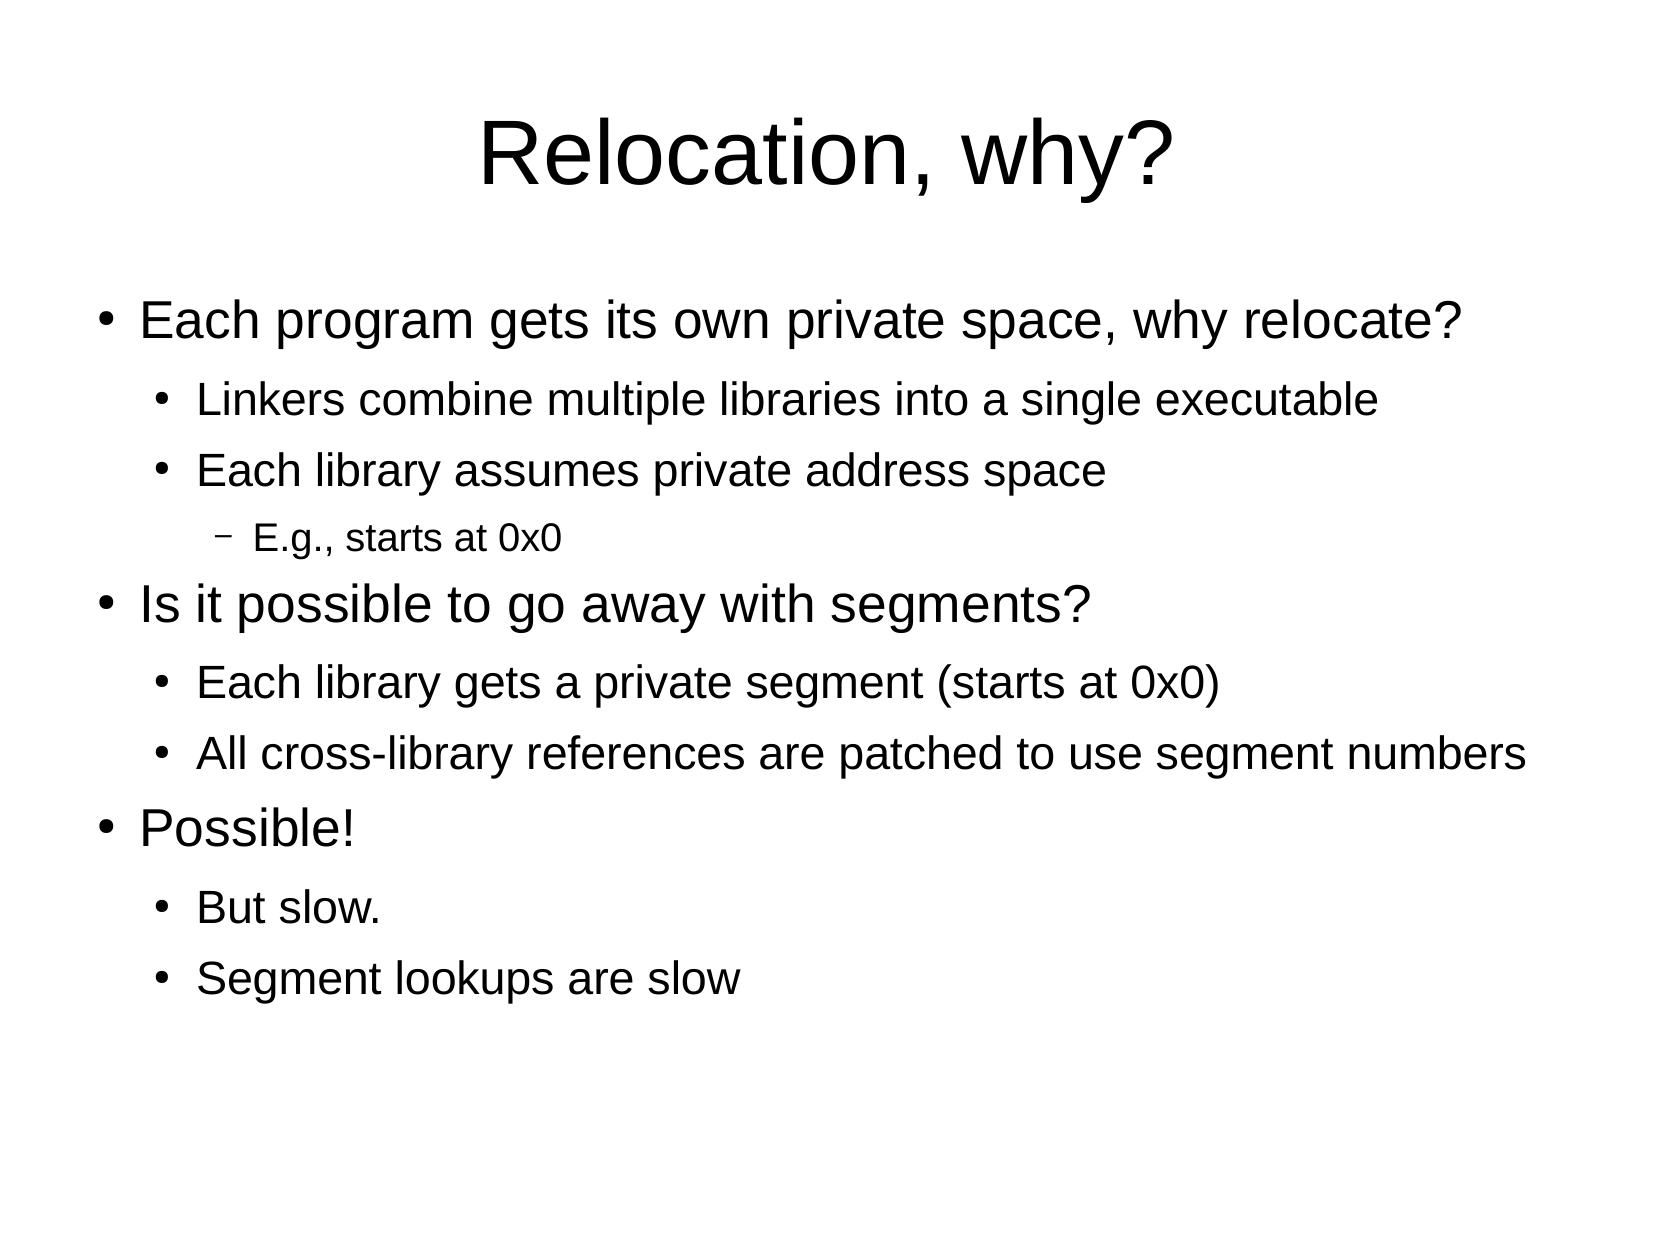

# Relocation, why?
Each program gets its own private space, why relocate?
Linkers combine multiple libraries into a single executable
Each library assumes private address space
E.g., starts at 0x0
Is it possible to go away with segments?
Each library gets a private segment (starts at 0x0)
All cross-library references are patched to use segment numbers
Possible!
But slow.
Segment lookups are slow